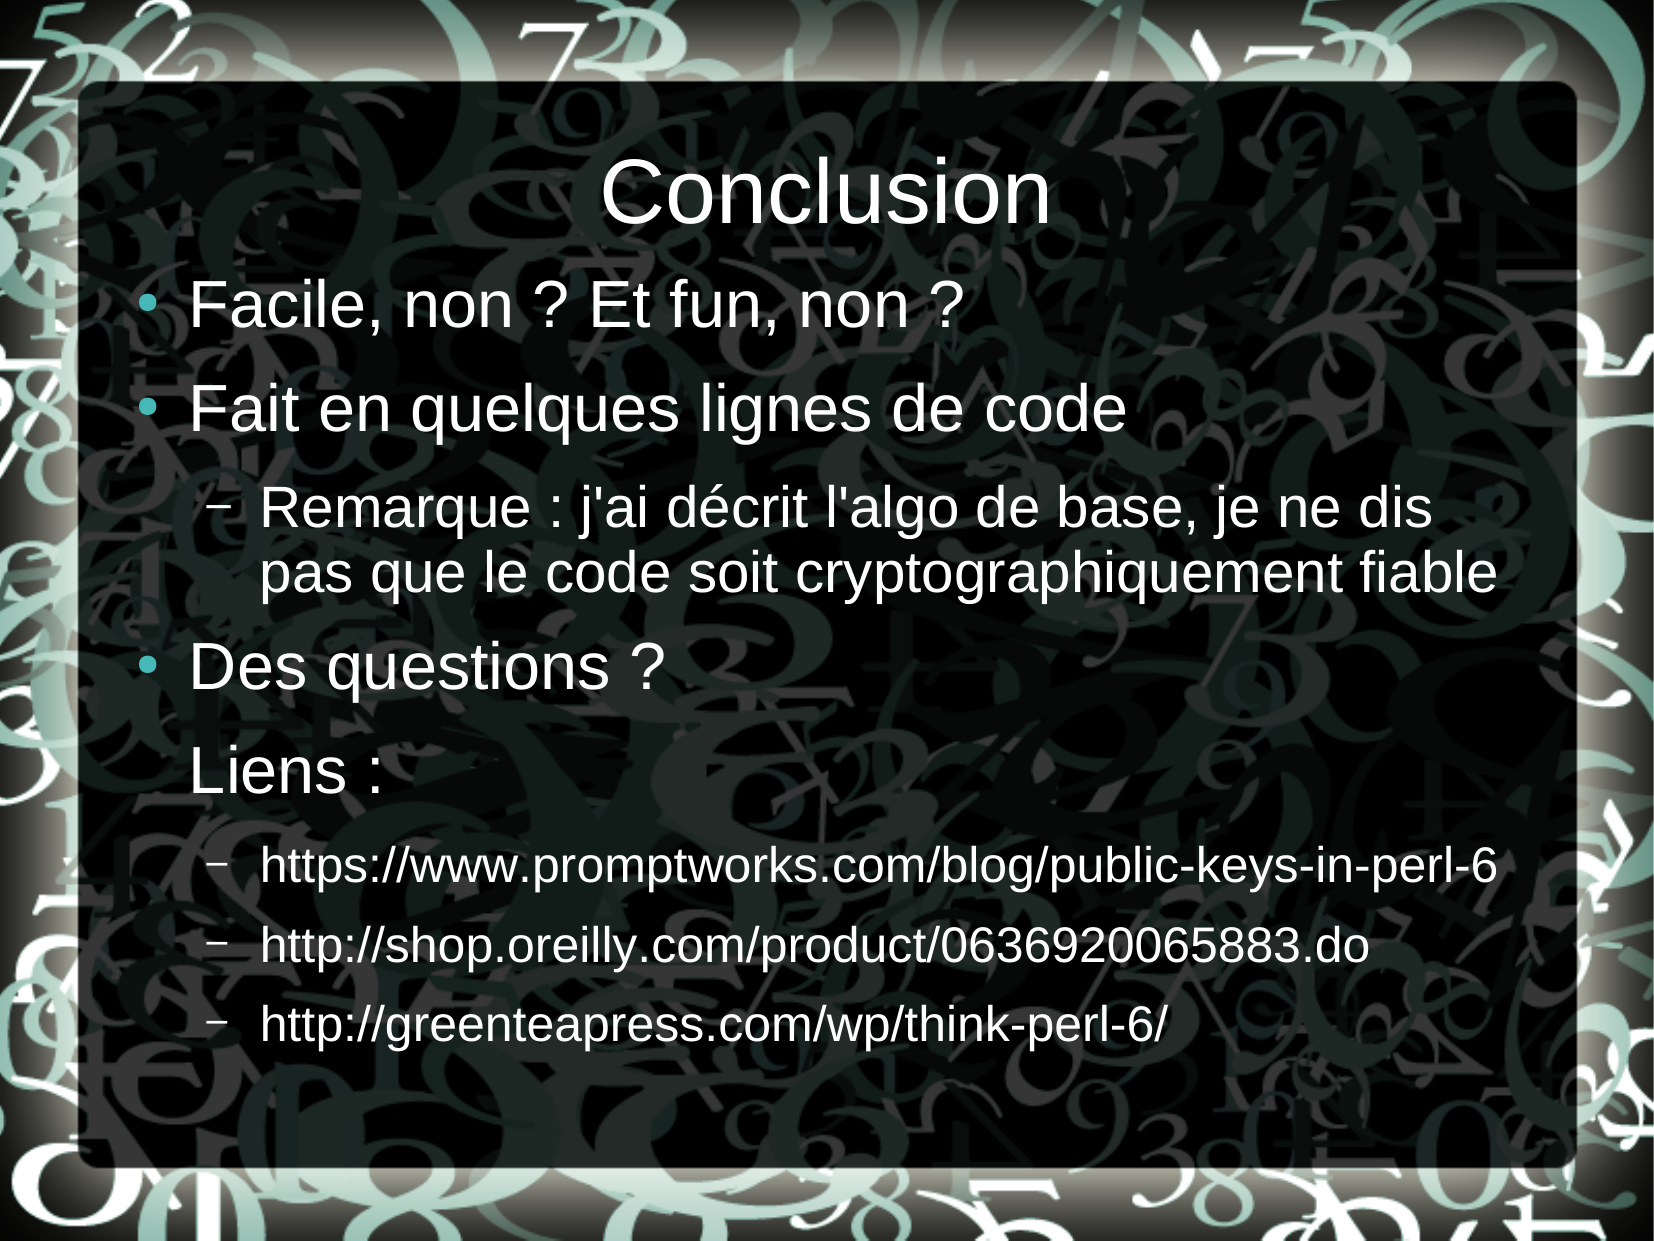

# Conclusion
Facile, non ? Et fun, non ?
Fait en quelques lignes de code
Remarque : j'ai décrit l'algo de base, je ne dis pas que le code soit cryptographiquement fiable
Des questions ?
Liens :
https://www.promptworks.com/blog/public-keys-in-perl-6
http://shop.oreilly.com/product/0636920065883.do
http://greenteapress.com/wp/think-perl-6/